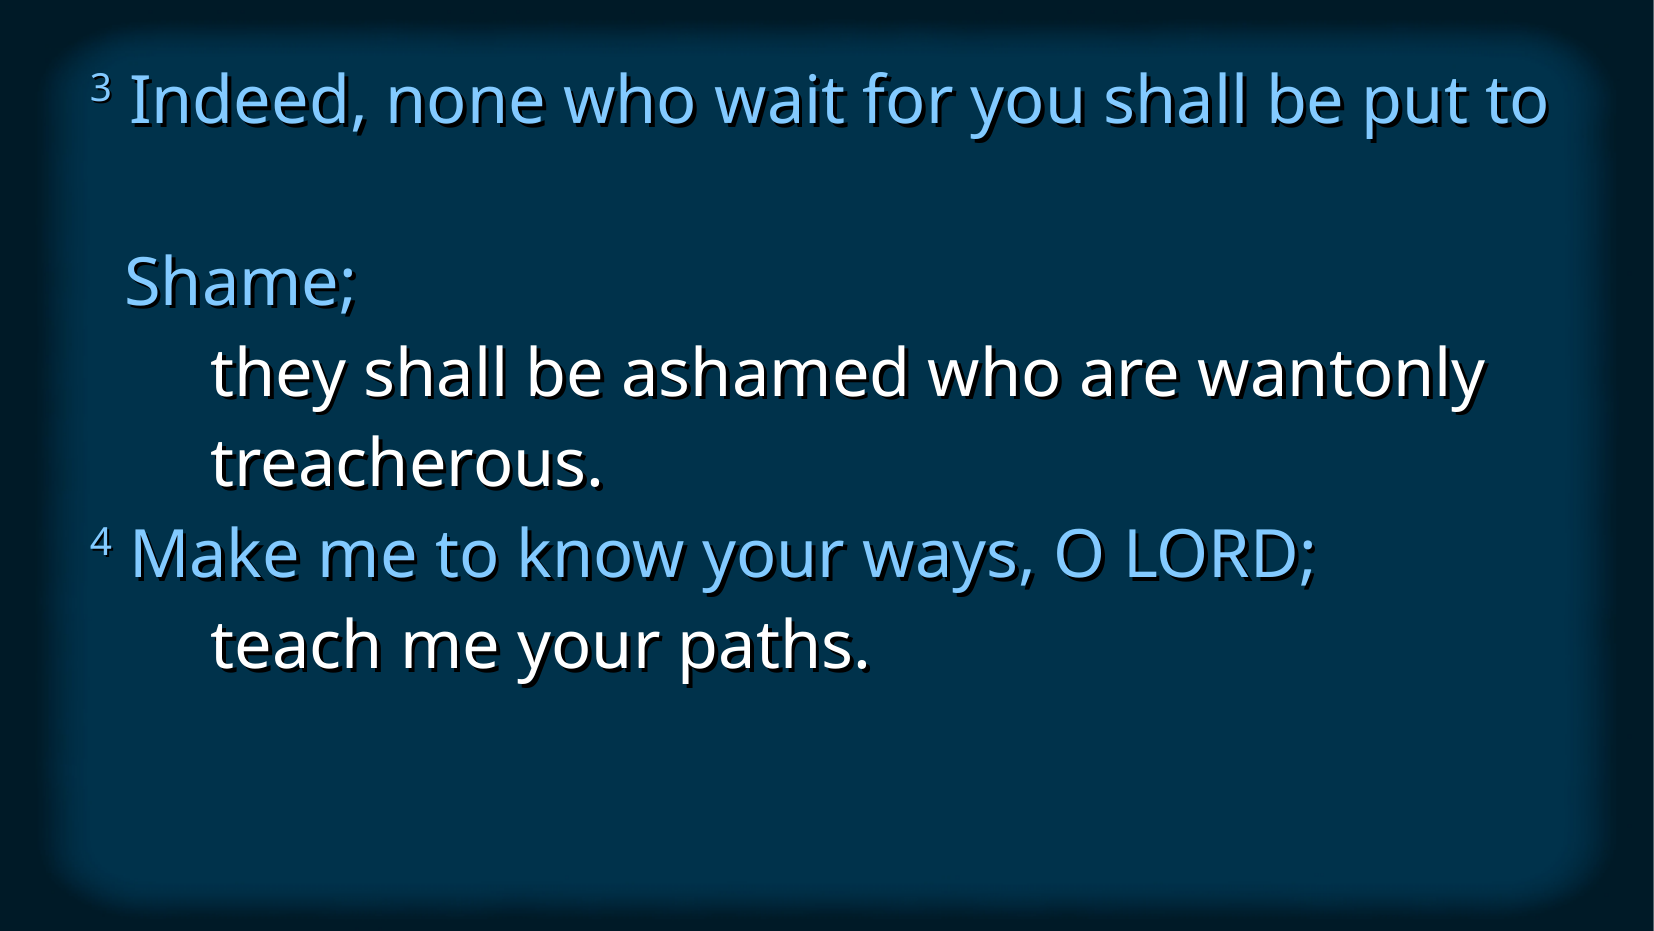

3 Indeed, none who wait for you shall be put to
 Shame;
 they shall be ashamed who are wantonly
 treacherous.
4 Make me to know your ways, O LORD;
 teach me your paths.